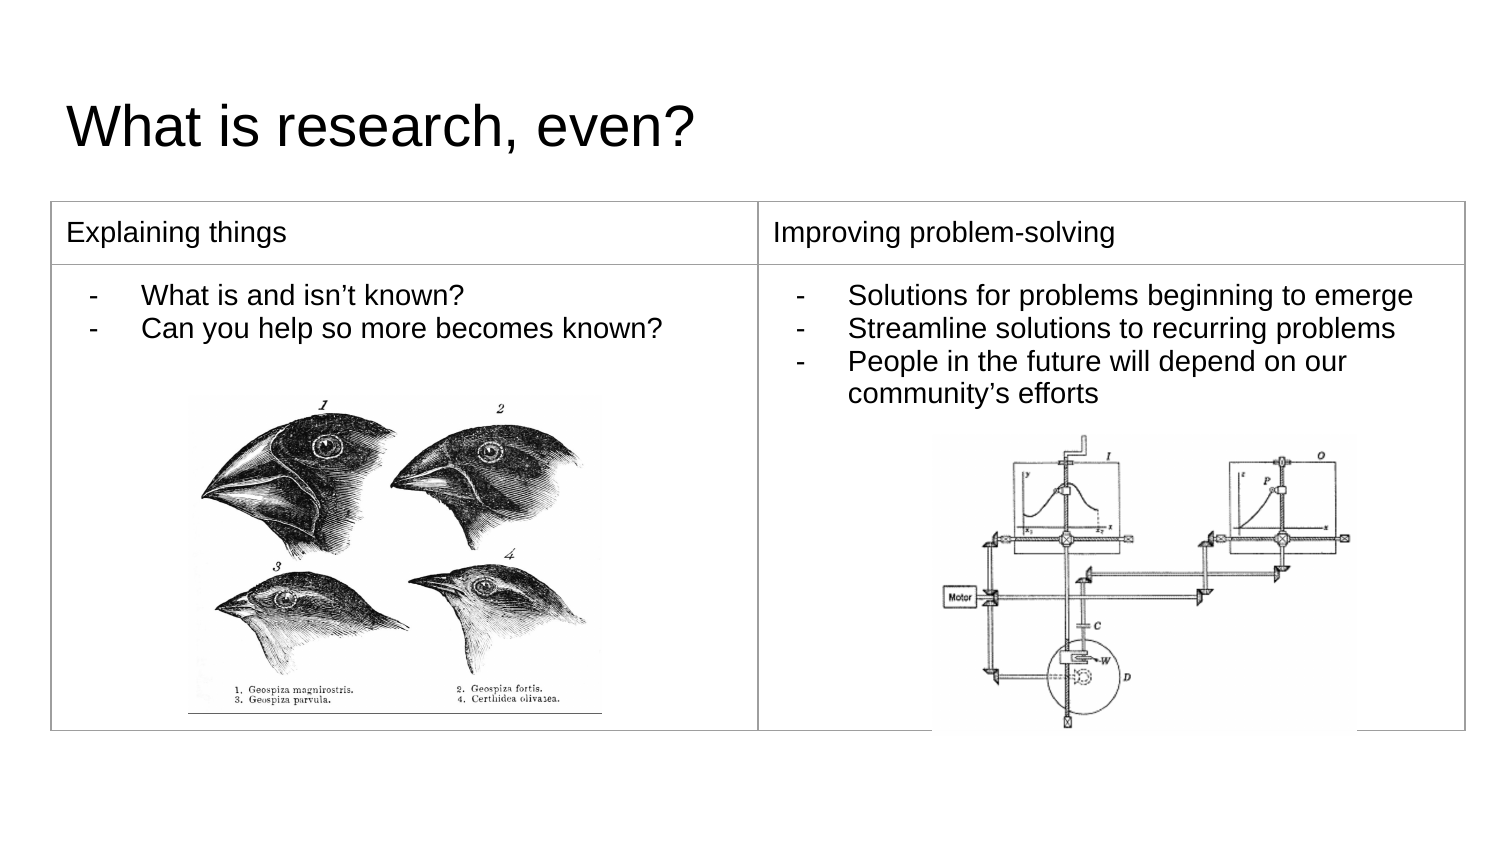

# What is research, even?
| Explaining things | Improving problem-solving |
| --- | --- |
| What is and isn’t known? Can you help so more becomes known? | Solutions for problems beginning to emerge Streamline solutions to recurring problems People in the future will depend on our community’s efforts |